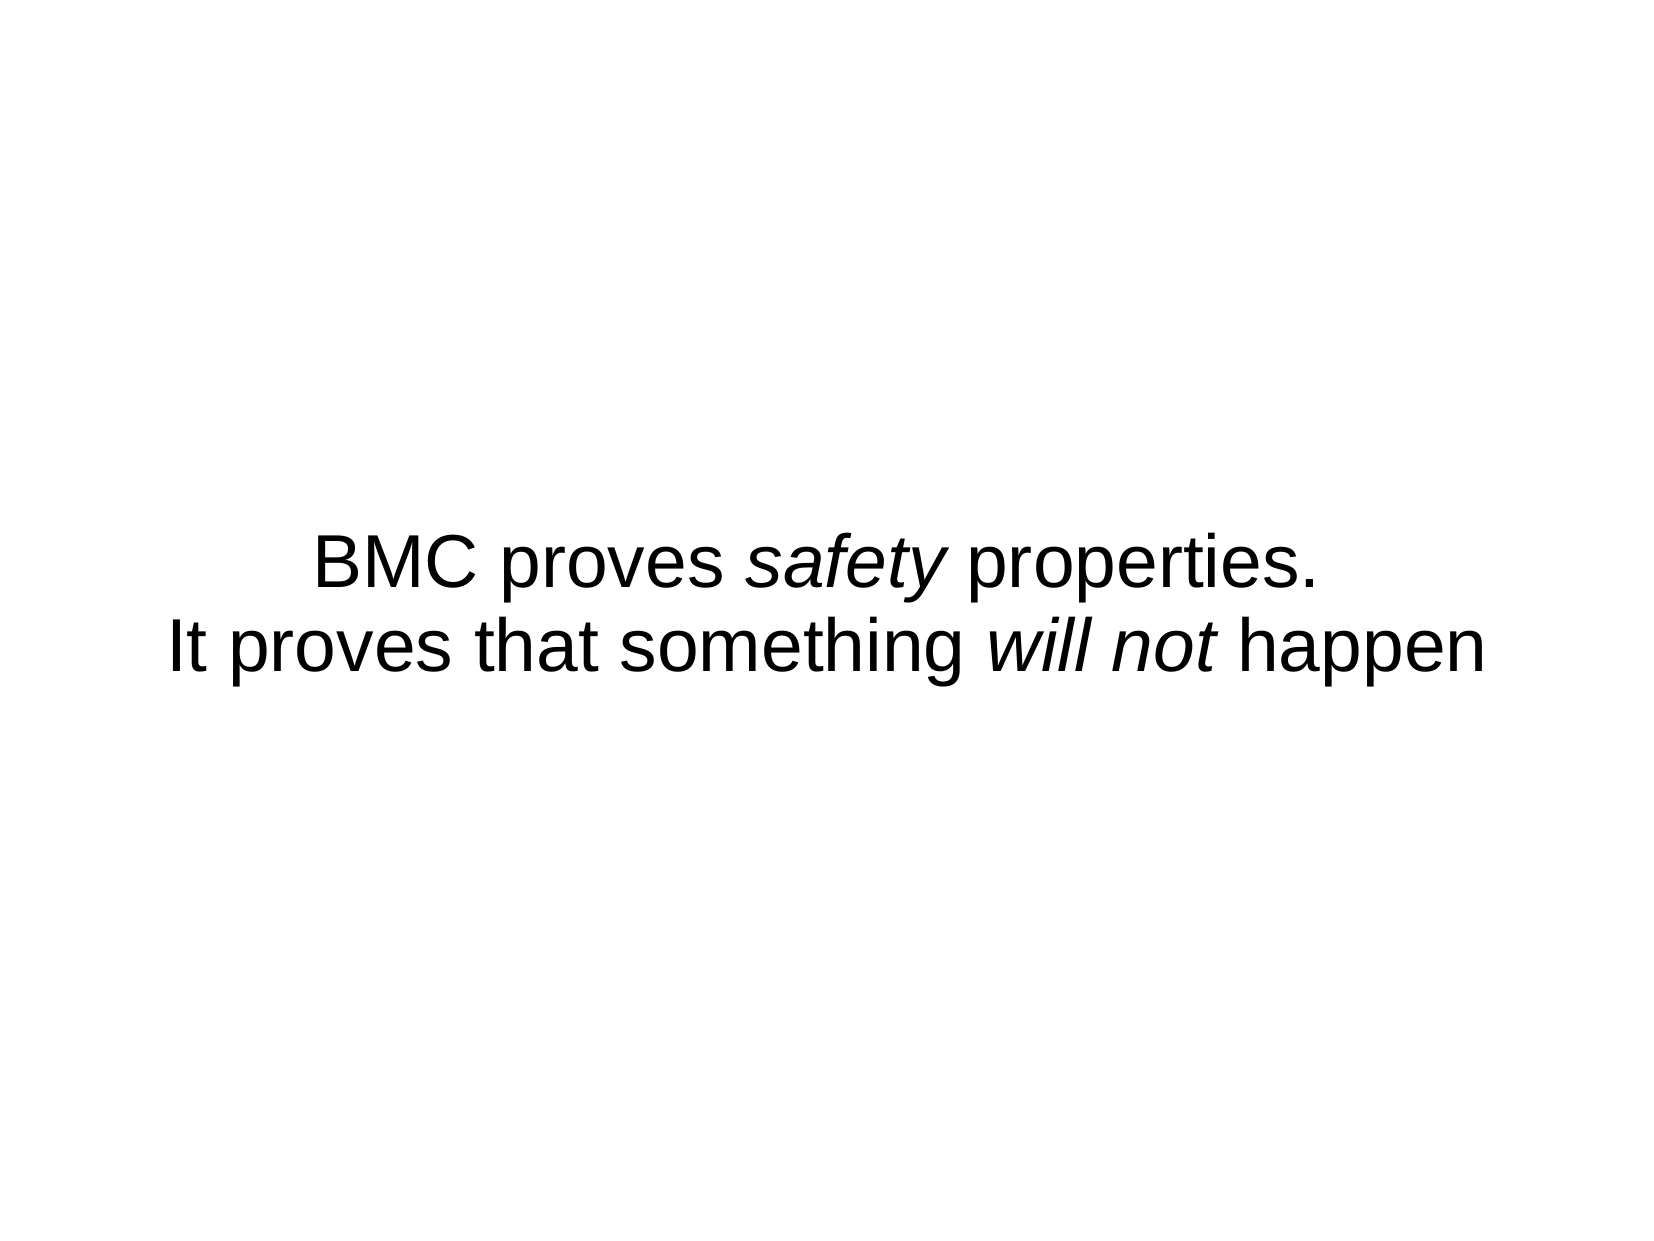

# BMC proves safety properties.
It proves that something will not happen